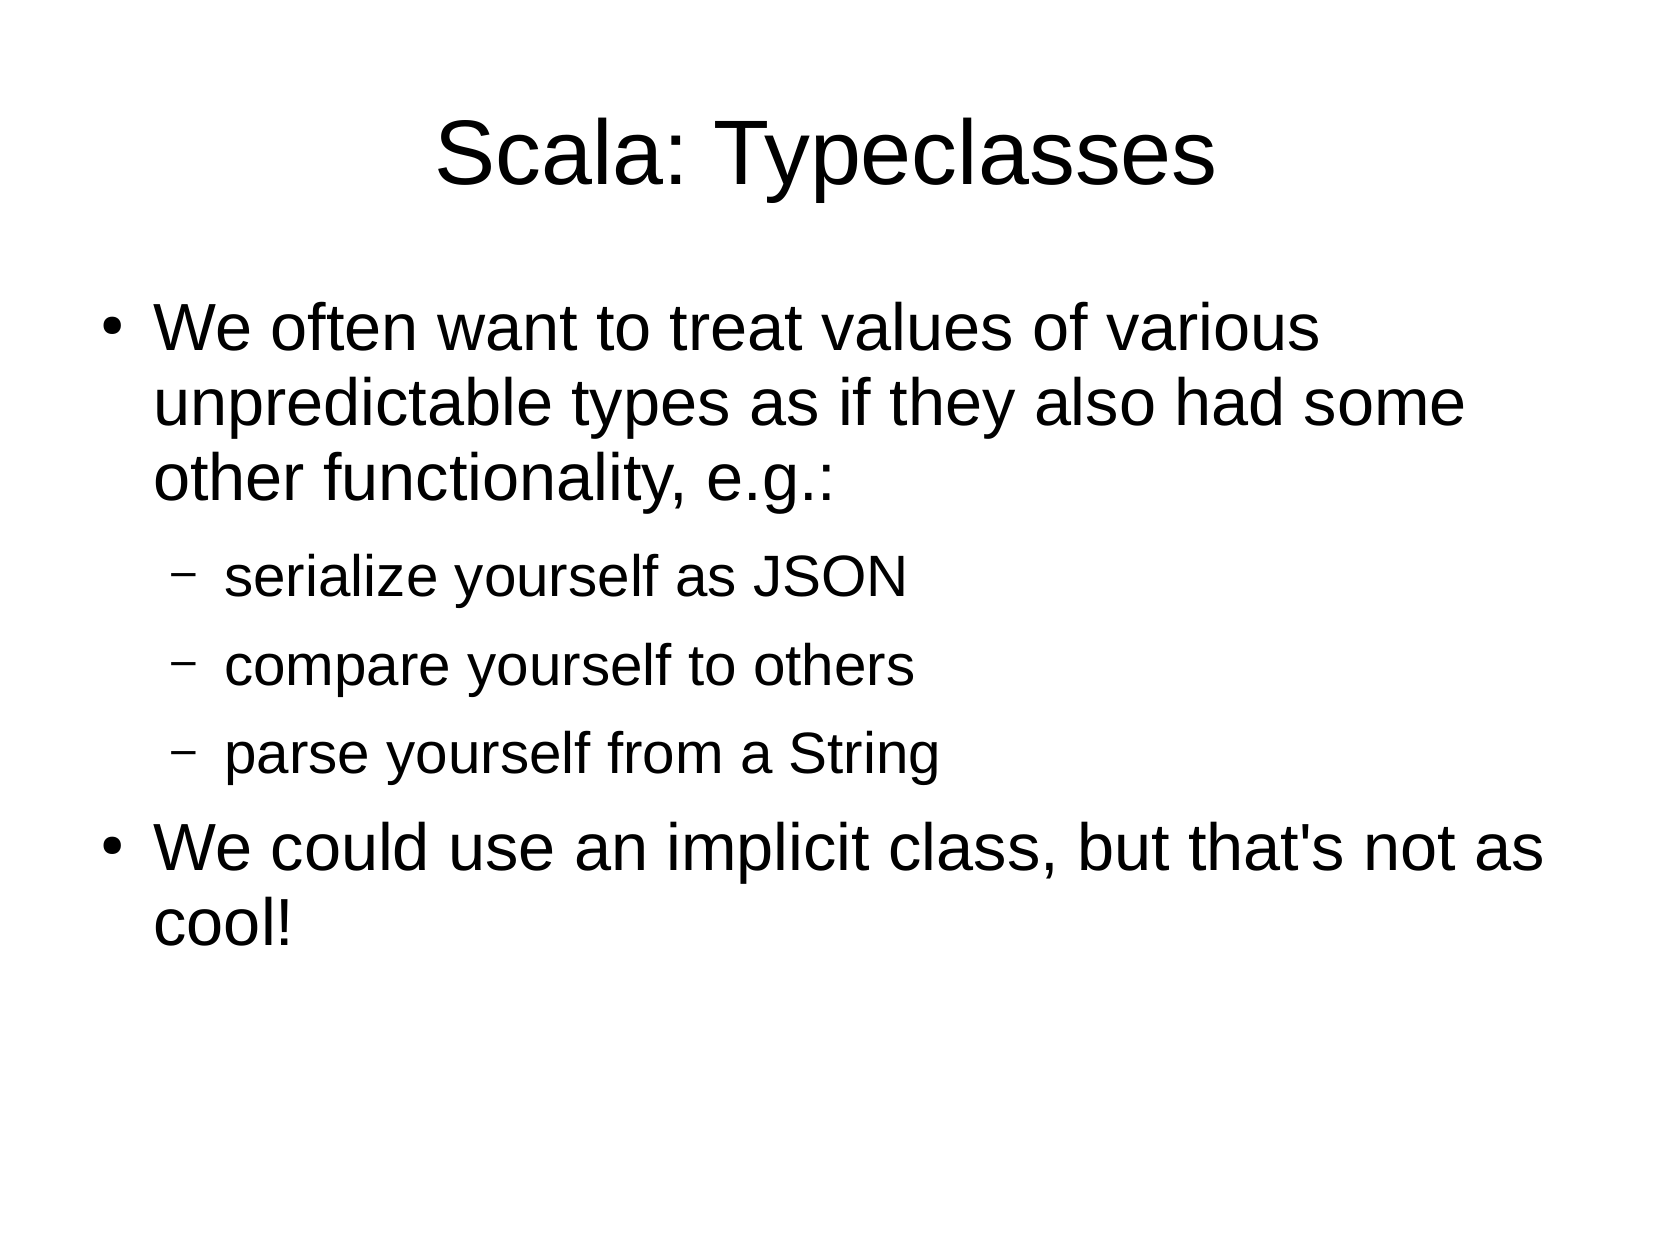

# Scala: Typeclasses
We often want to treat values of various unpredictable types as if they also had some other functionality, e.g.:
serialize yourself as JSON
compare yourself to others
parse yourself from a String
We could use an implicit class, but that's not as cool!